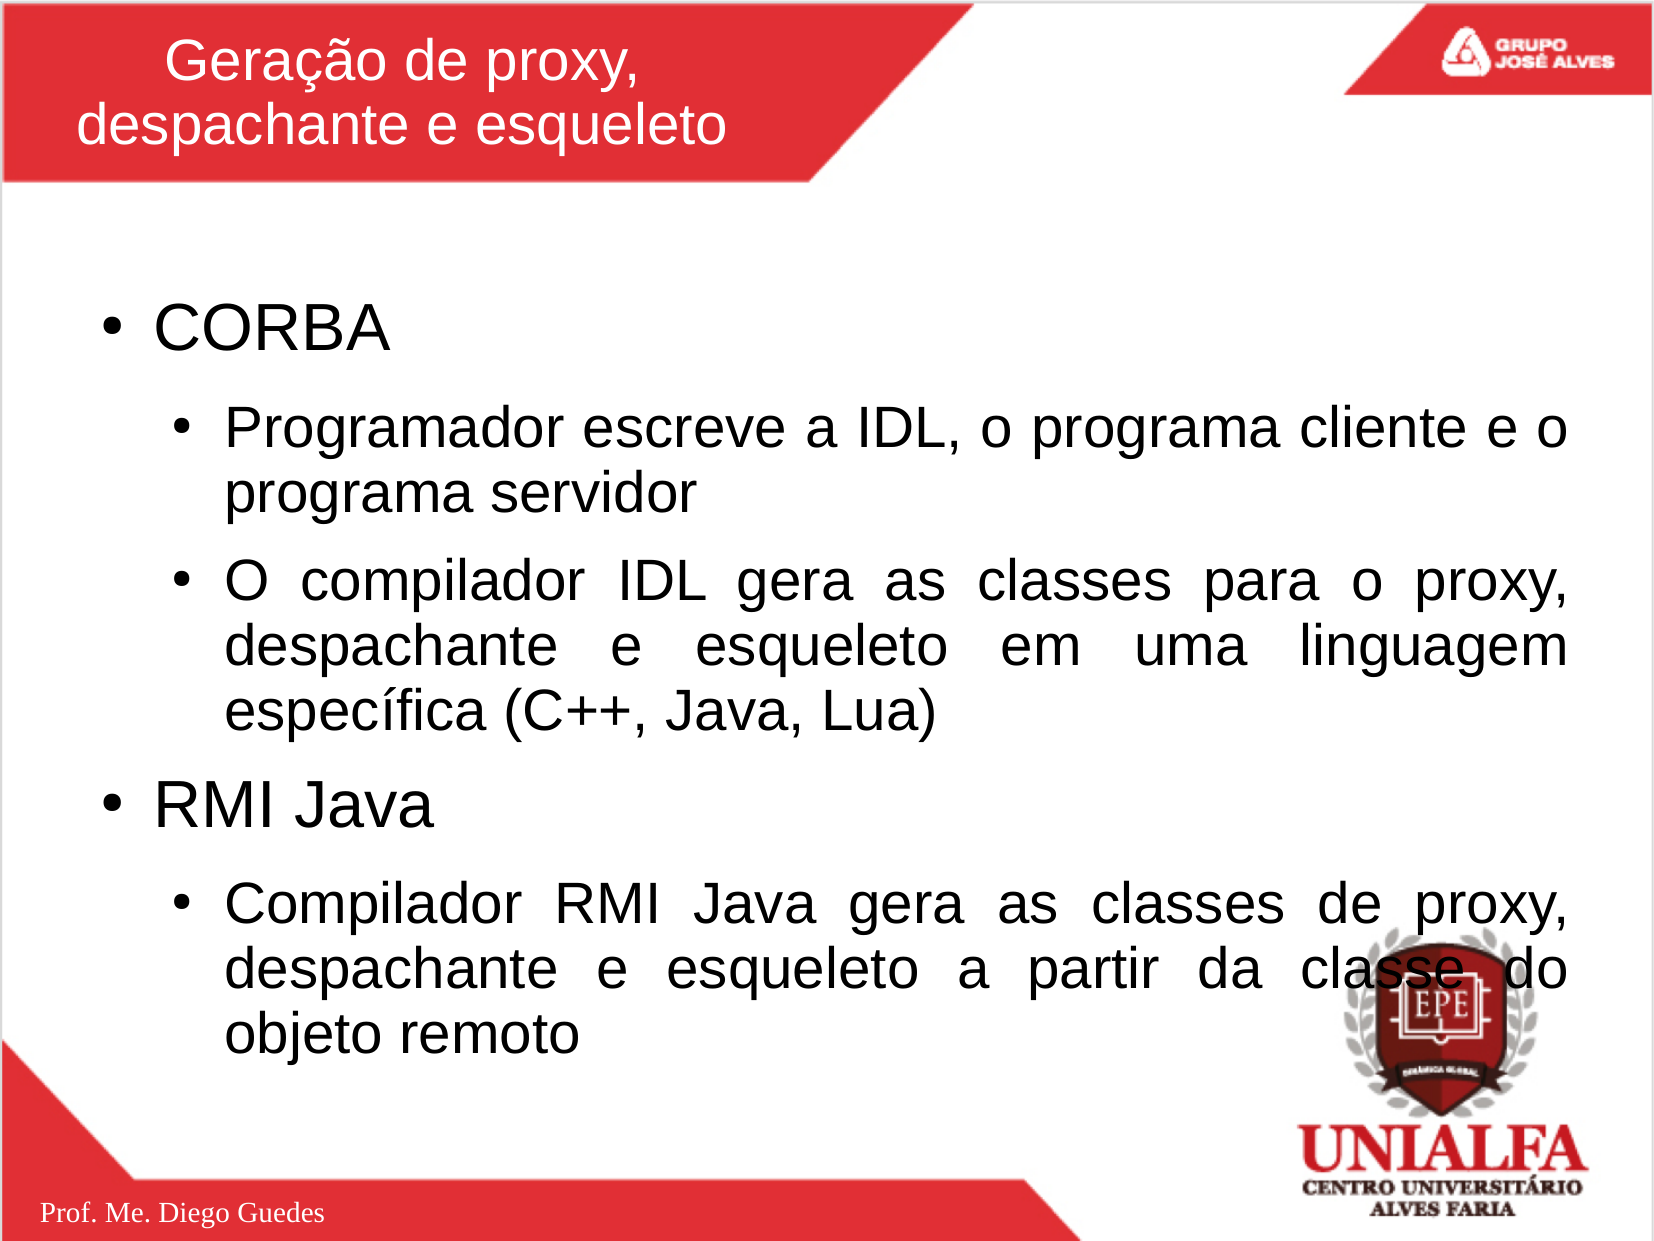

# Geração de proxy, despachante e esqueleto
CORBA
Programador escreve a IDL, o programa cliente e o programa servidor
O compilador IDL gera as classes para o proxy, despachante e esqueleto em uma linguagem específica (C++, Java, Lua)
RMI Java
Compilador RMI Java gera as classes de proxy, despachante e esqueleto a partir da classe do objeto remoto